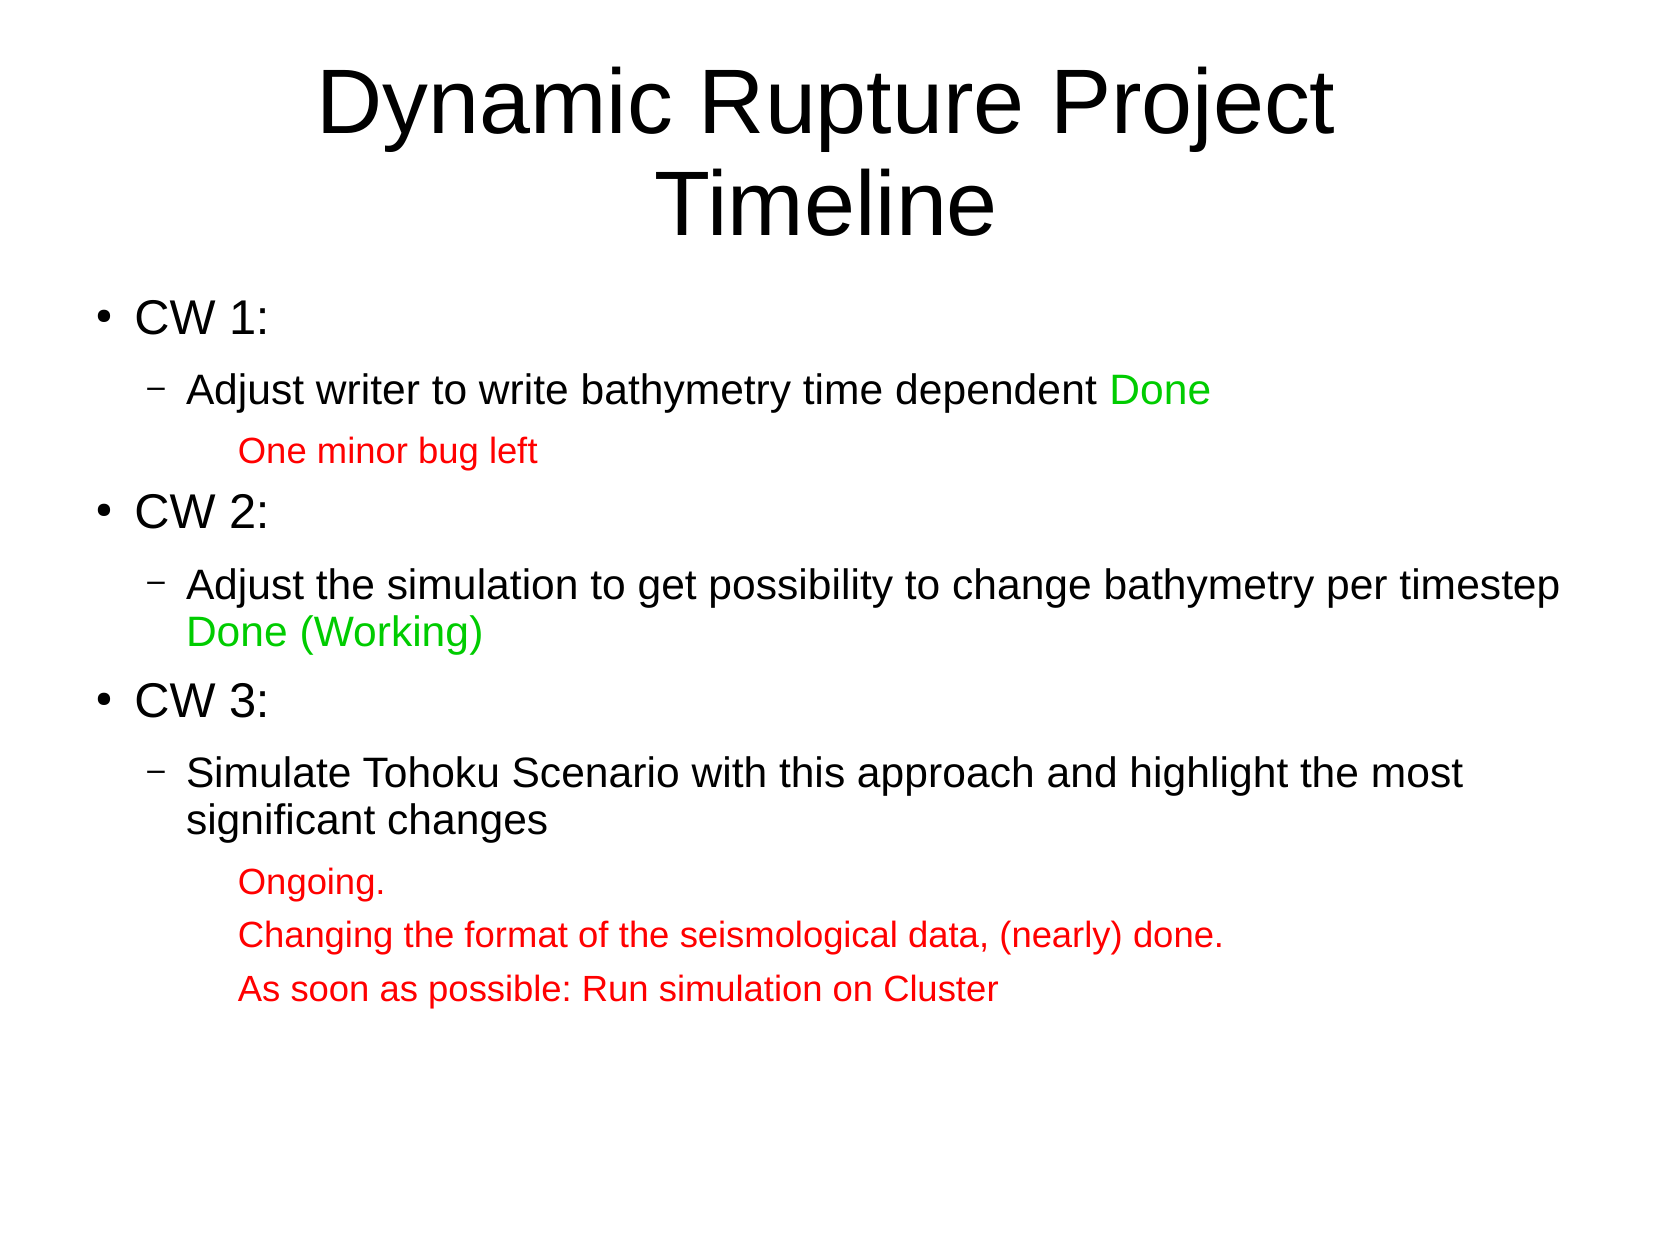

# Dynamic Rupture Project Timeline
CW 1:
Adjust writer to write bathymetry time dependent Done
One minor bug left
CW 2:
Adjust the simulation to get possibility to change bathymetry per timestep Done (Working)
CW 3:
Simulate Tohoku Scenario with this approach and highlight the most significant changes
Ongoing.
Changing the format of the seismological data, (nearly) done.
As soon as possible: Run simulation on Cluster